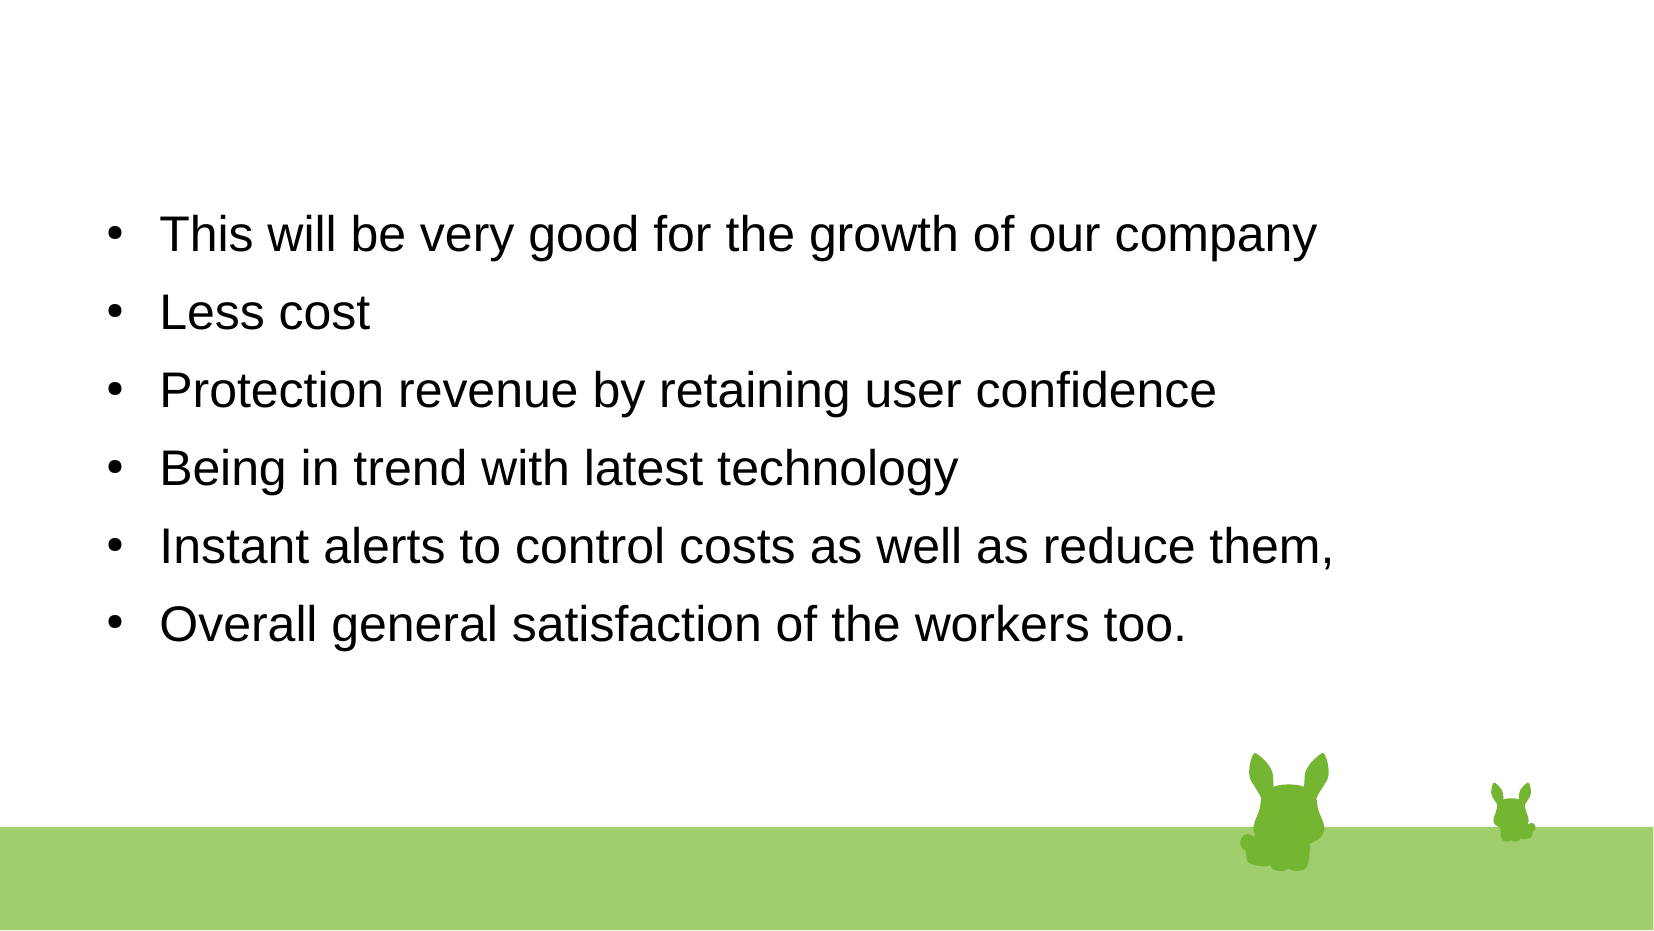

#
This will be very good for the growth of our company
Less cost
Protection revenue by retaining user confidence
Being in trend with latest technology
Instant alerts to control costs as well as reduce them,
Overall general satisfaction of the workers too.